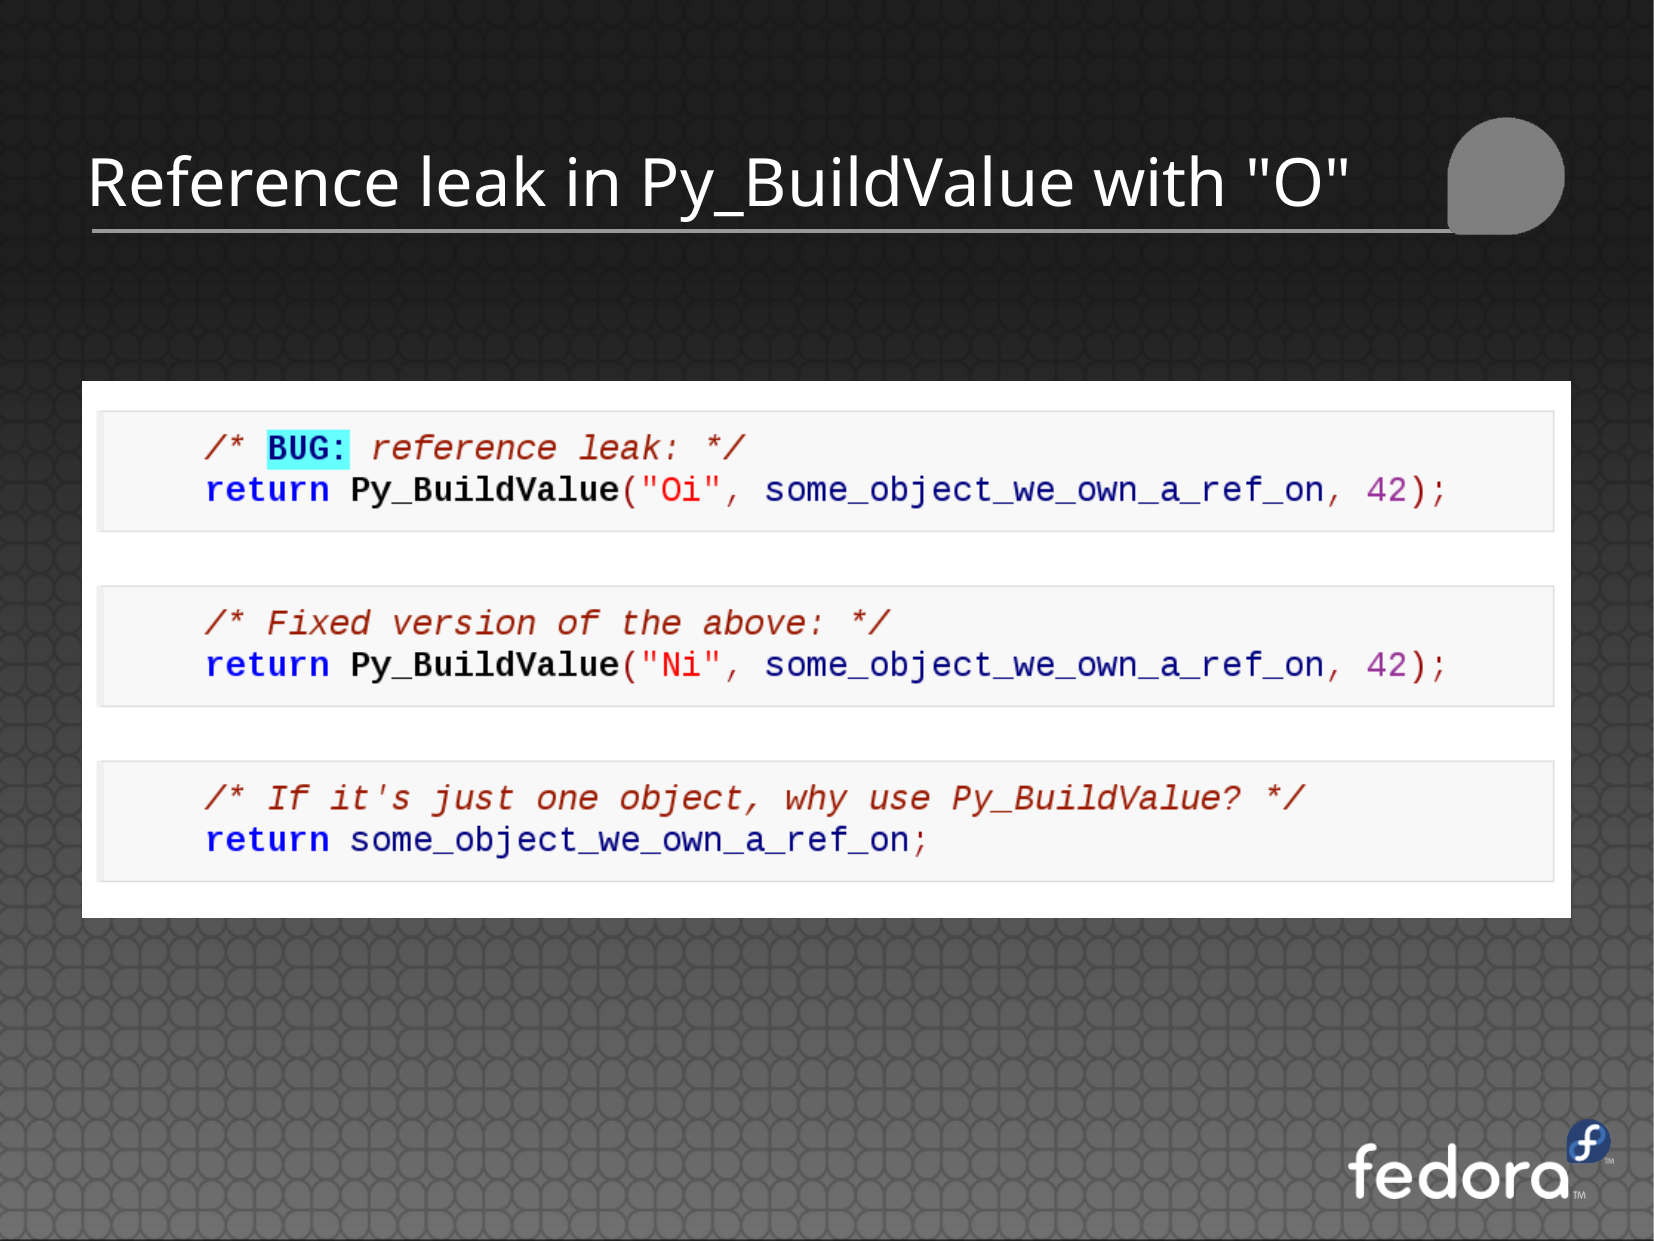

# Reference leak in Py_BuildValue with "O"